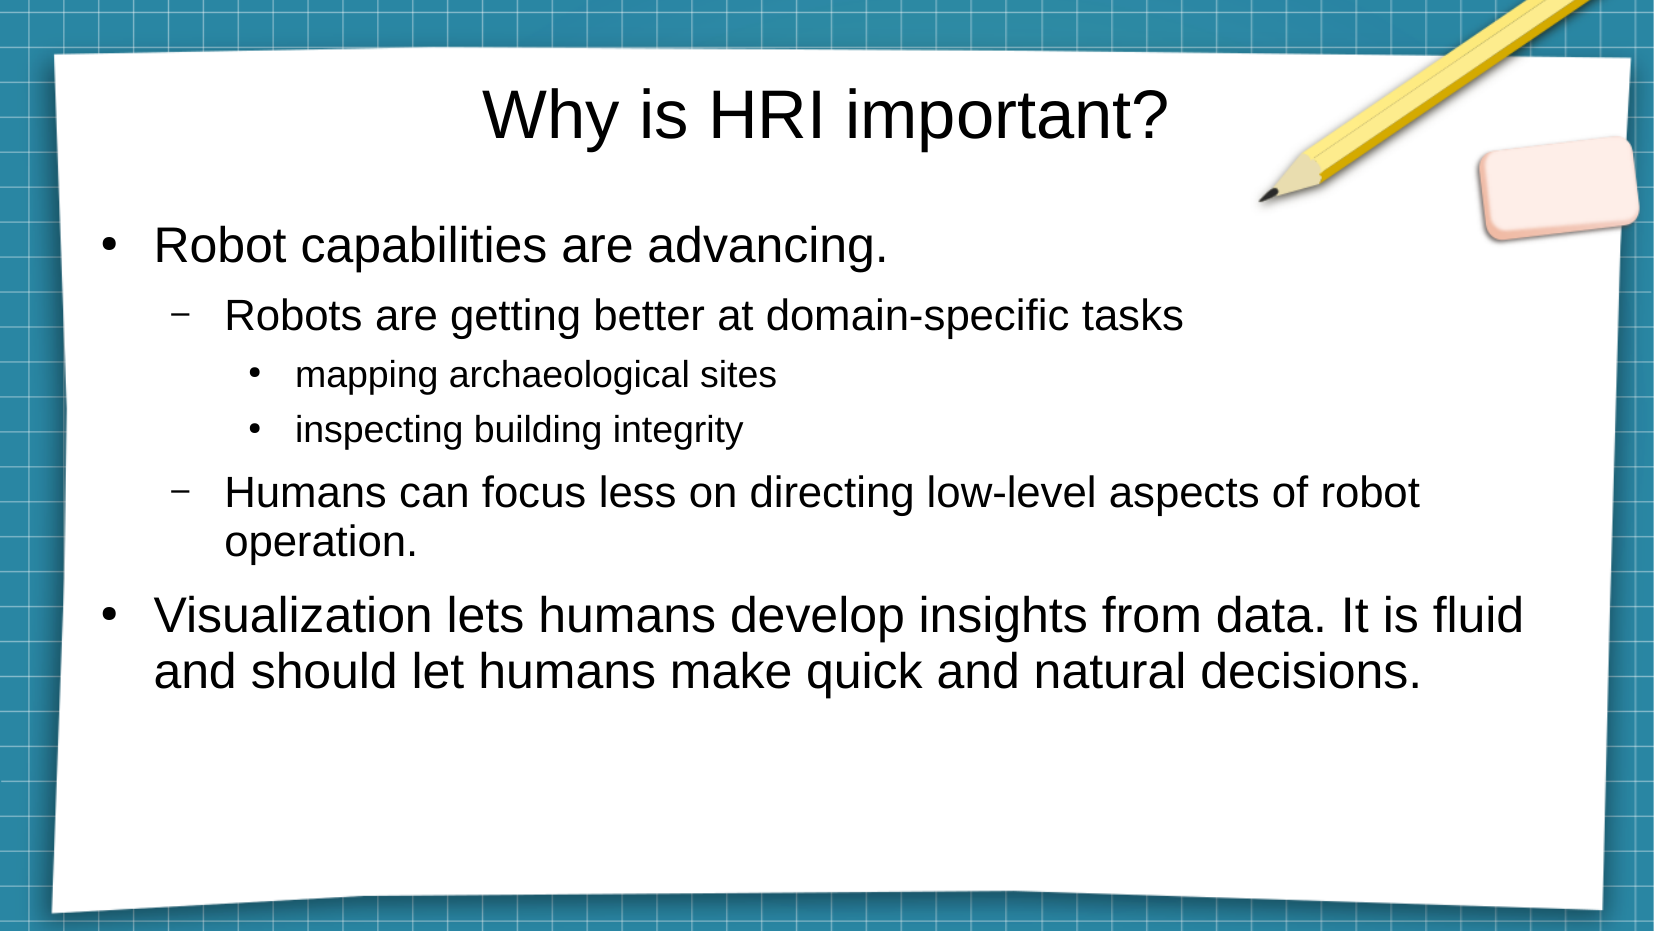

# Why is HRI important?
Robot capabilities are advancing.
Robots are getting better at domain-specific tasks
mapping archaeological sites
inspecting building integrity
Humans can focus less on directing low-level aspects of robot operation.
Visualization lets humans develop insights from data. It is fluid and should let humans make quick and natural decisions.